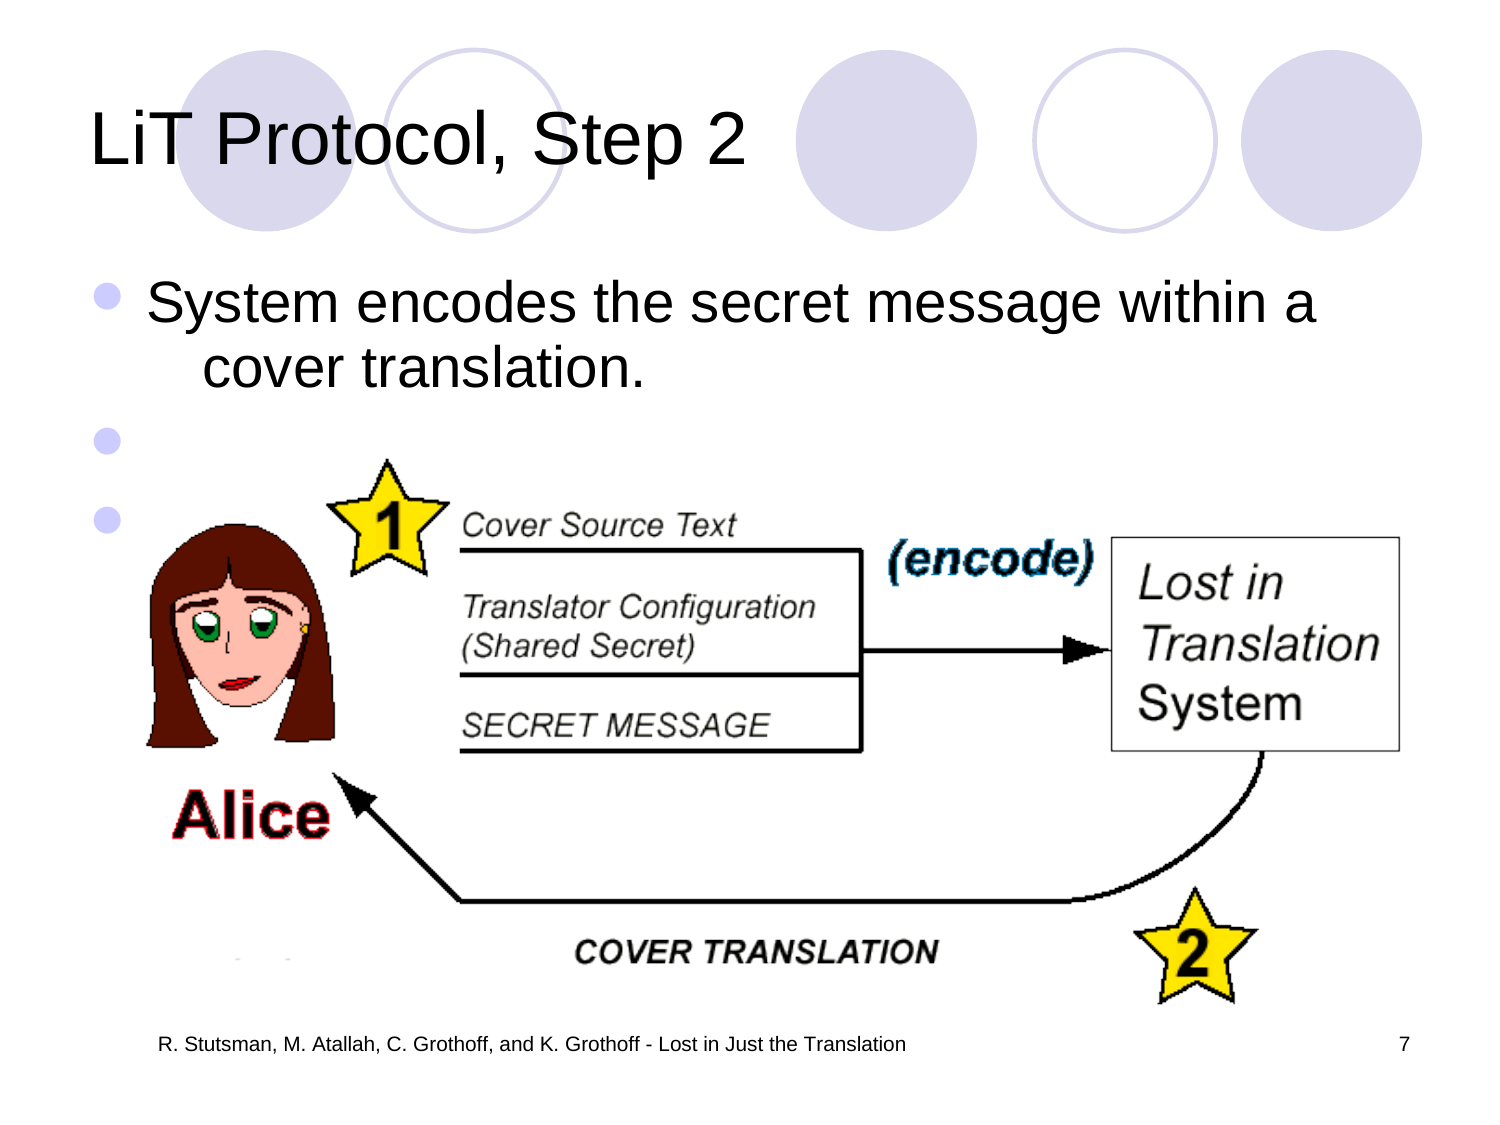

# LiT Protocol, Step 2
System encodes the secret message within a cover translation.
R. Stutsman, M. Atallah, C. Grothoff, and K. Grothoff - Lost in Just the Translation
7